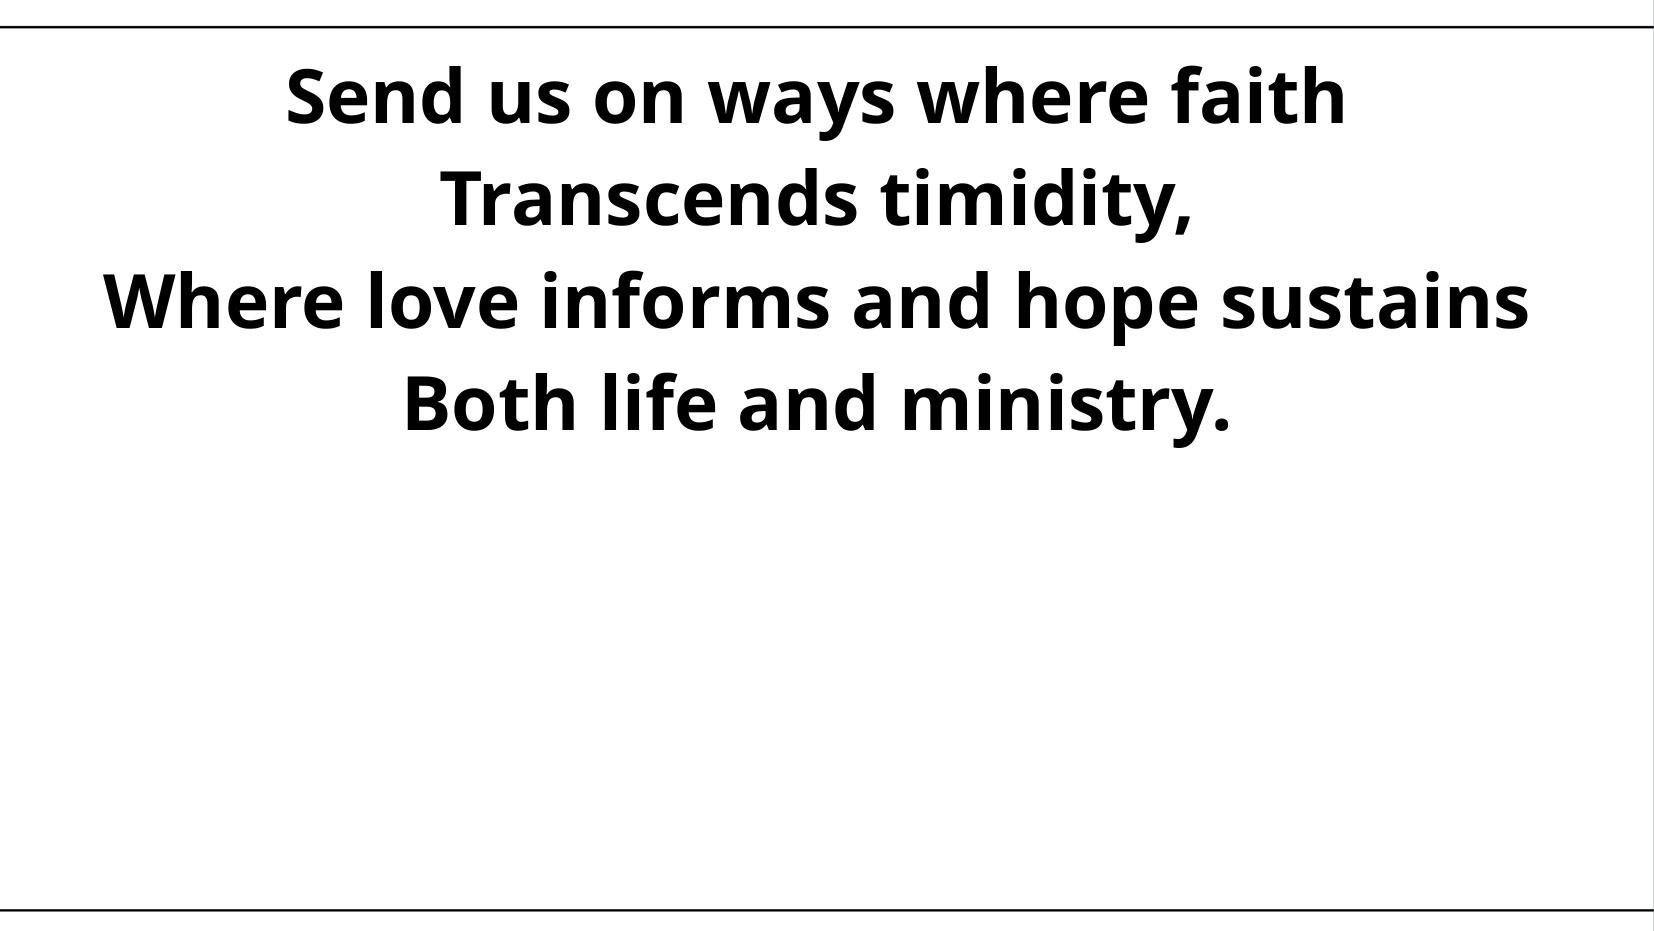

Send us on ways where faith
Transcends timidity,
Where love informs and hope sustains
Both life and ministry.